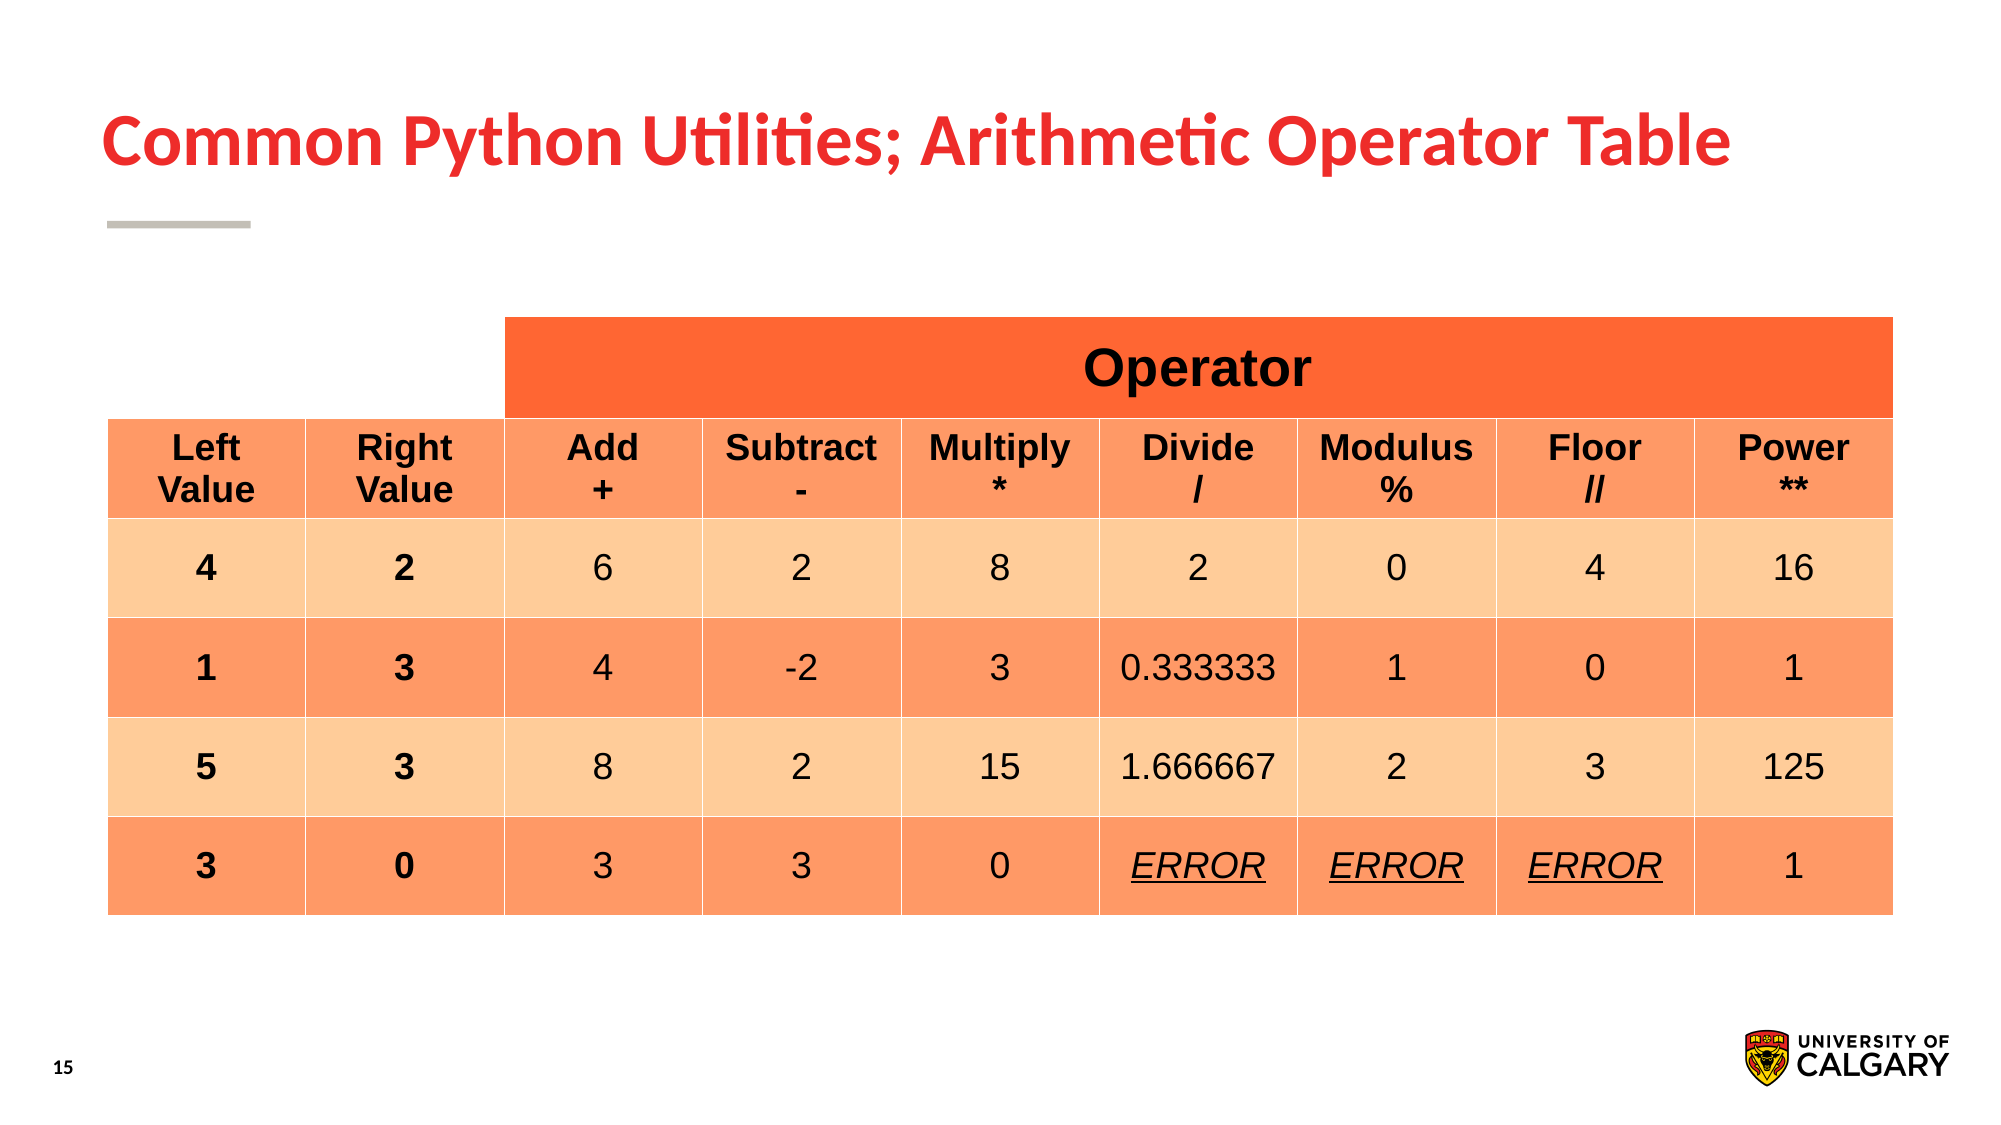

# Common Python Utilities; Arithmetic Operator Table
| | | Operator | | | | | | |
| --- | --- | --- | --- | --- | --- | --- | --- | --- |
| Left Value | Right Value | Add + | Subtract - | Multiply \* | Divide / | Modulus % | Floor // | Power \*\* |
| 4 | 2 | 6 | 2 | 8 | 2 | 0 | 4 | 16 |
| 1 | 3 | 4 | -2 | 3 | 0.333333 | 1 | 0 | 1 |
| 5 | 3 | 8 | 2 | 15 | 1.666667 | 2 | 3 | 125 |
| 3 | 0 | 3 | 3 | 0 | ERROR | ERROR | ERROR | 1 |